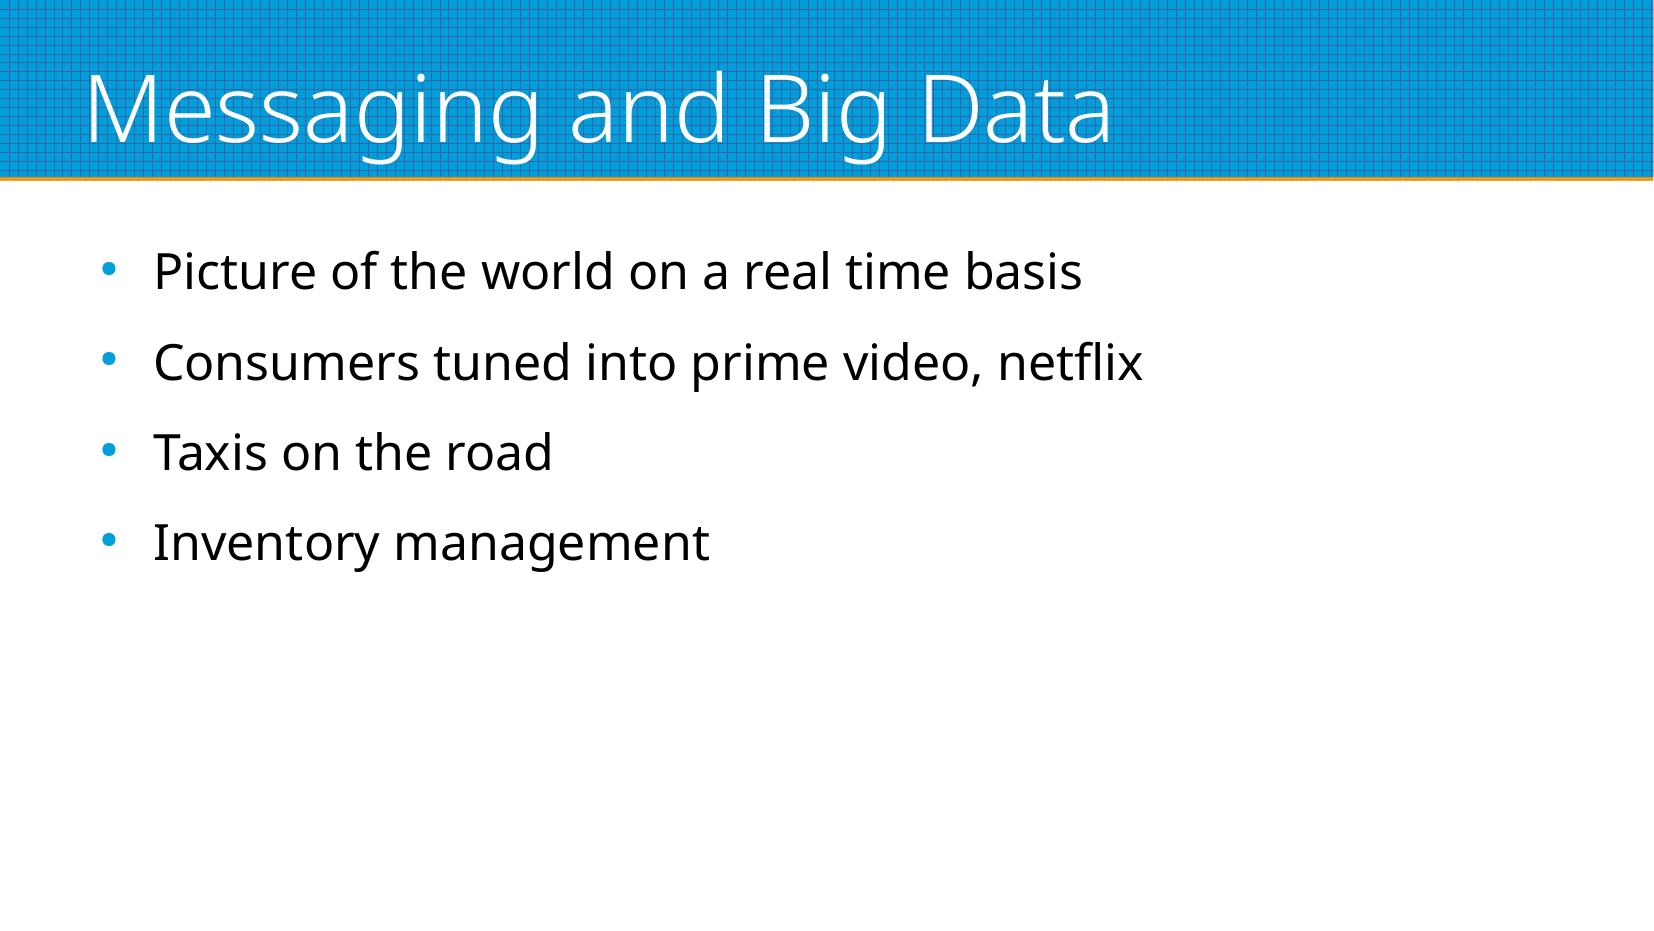

# Messaging and Big Data
Picture of the world on a real time basis
Consumers tuned into prime video, netflix
Taxis on the road
Inventory management